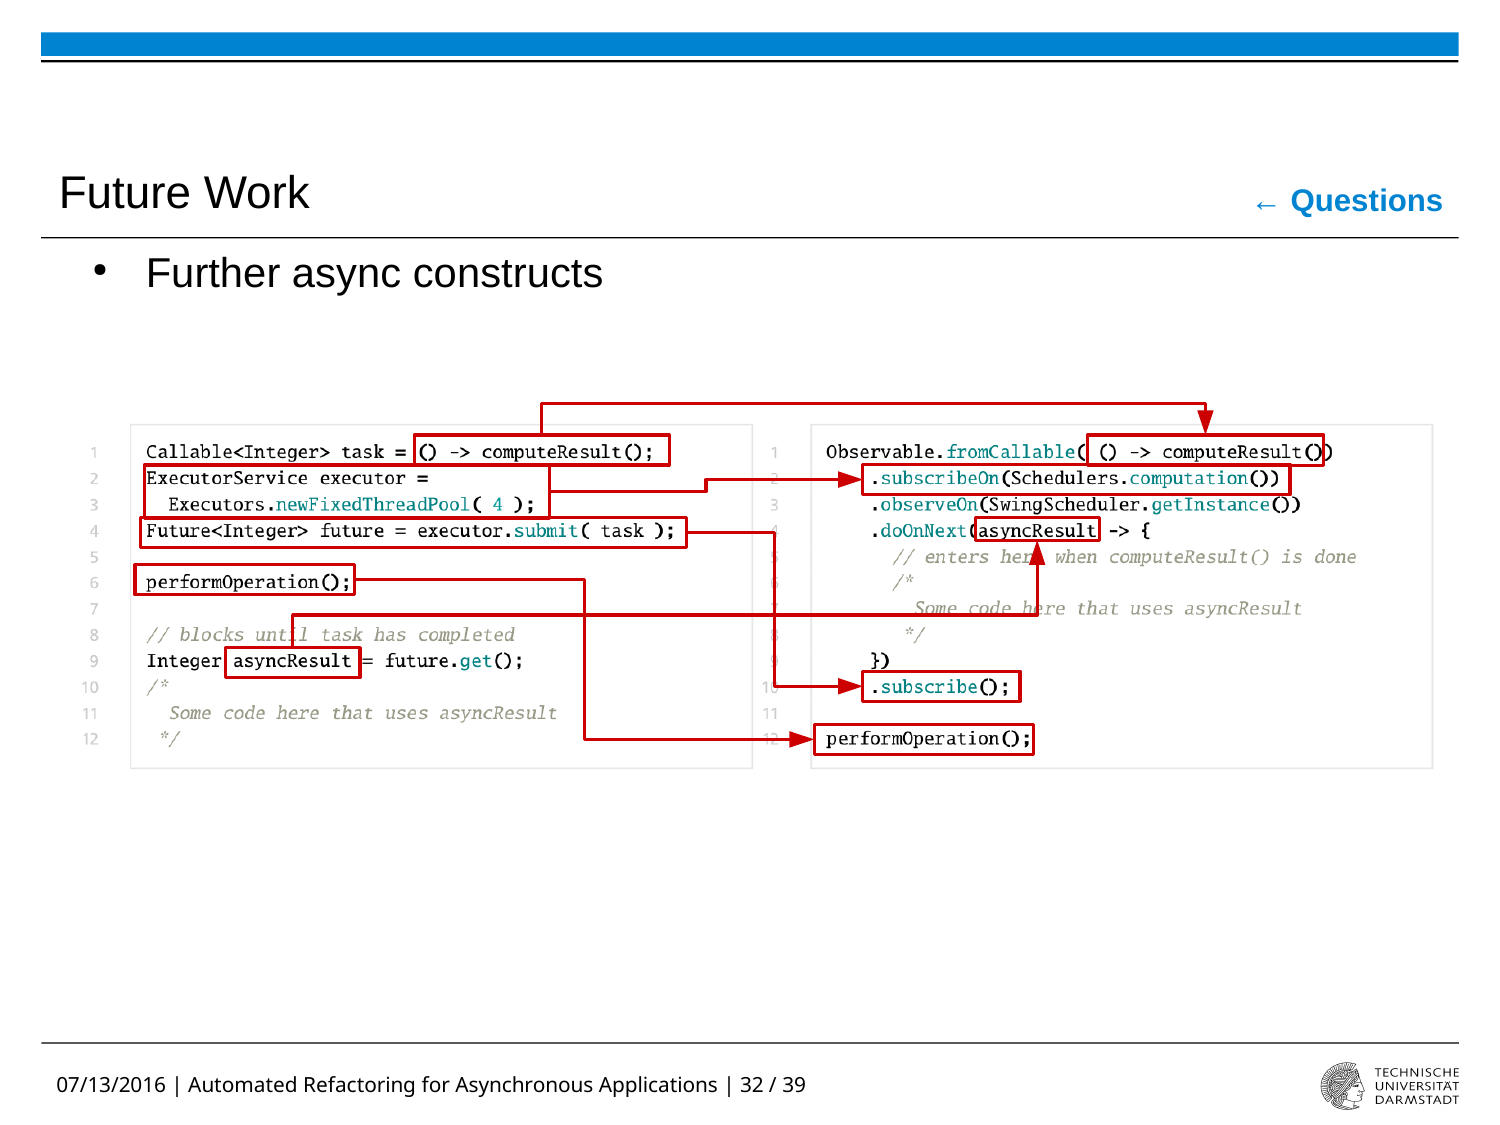

Future Work
← Questions
# Further async constructs